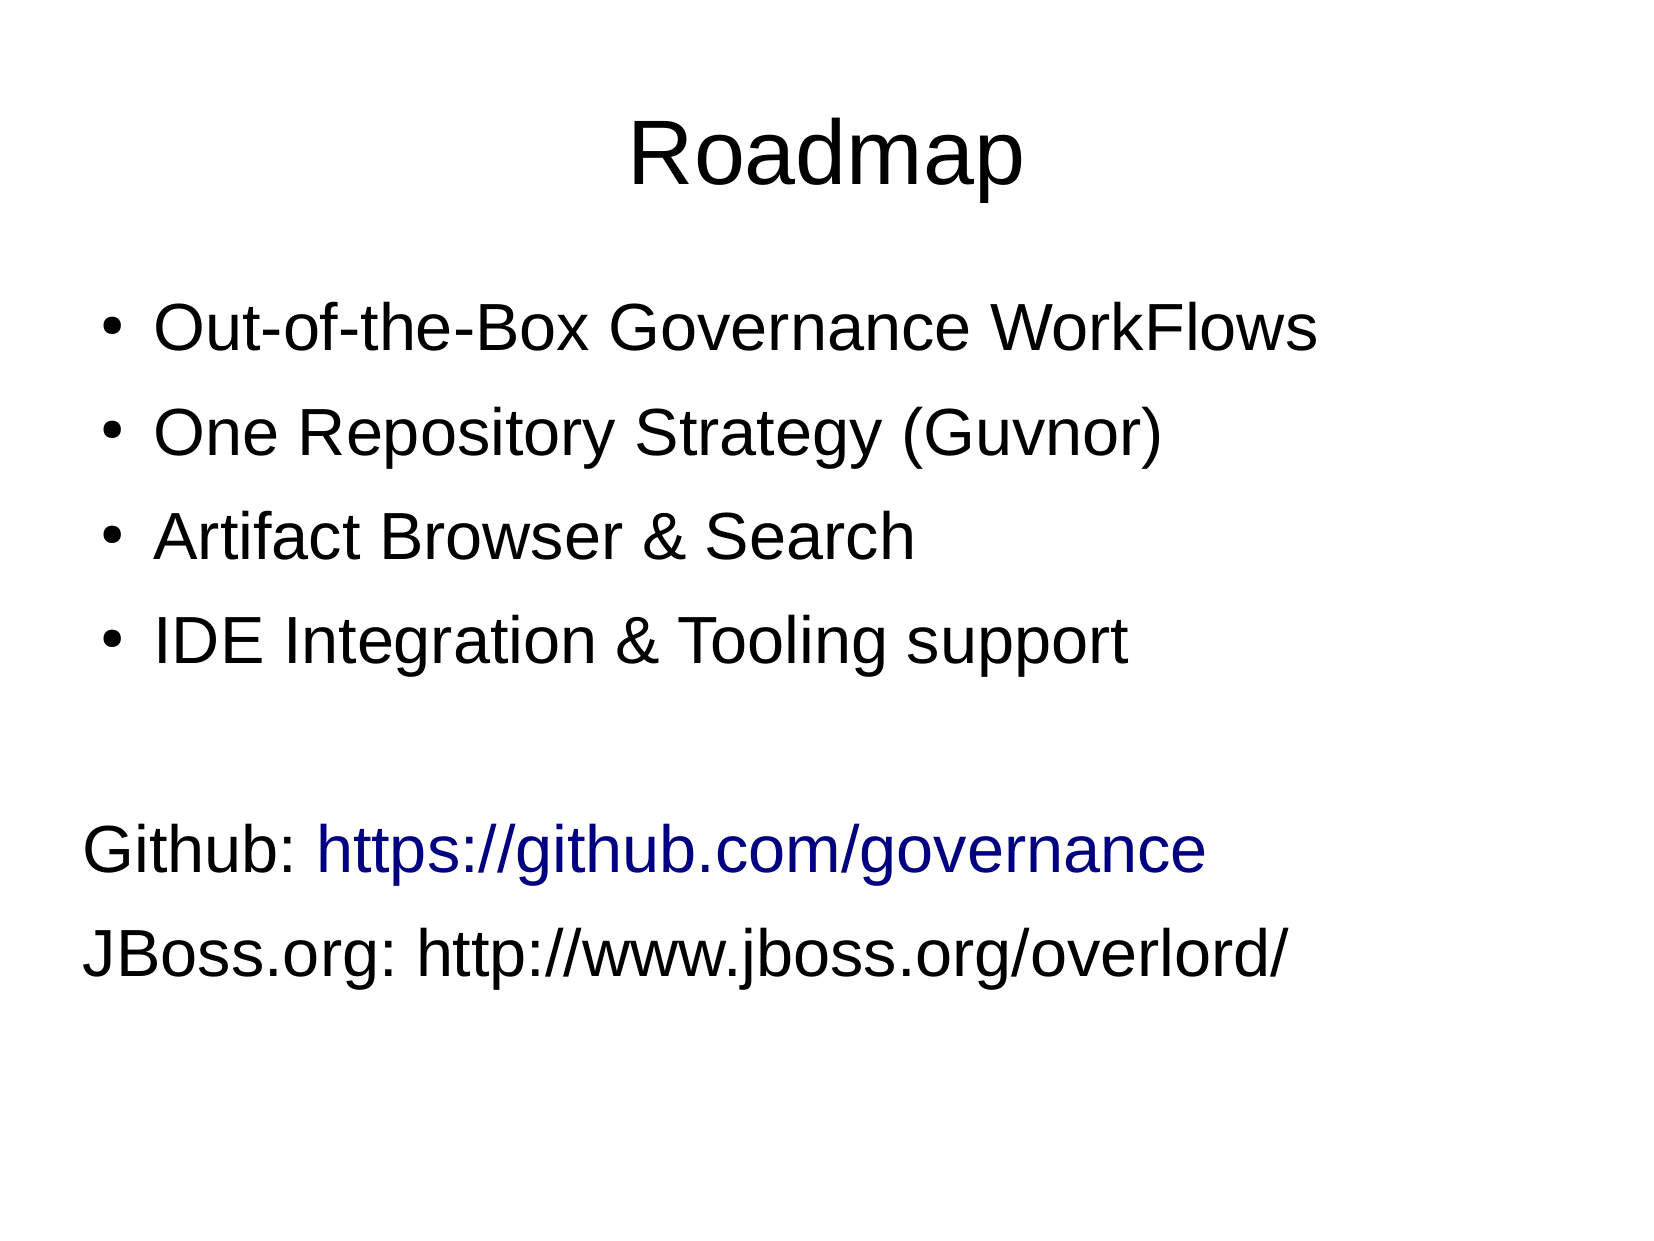

# Roadmap
Out-of-the-Box Governance WorkFlows
One Repository Strategy (Guvnor)
Artifact Browser & Search
IDE Integration & Tooling support
Github: https://github.com/governance
JBoss.org: http://www.jboss.org/overlord/